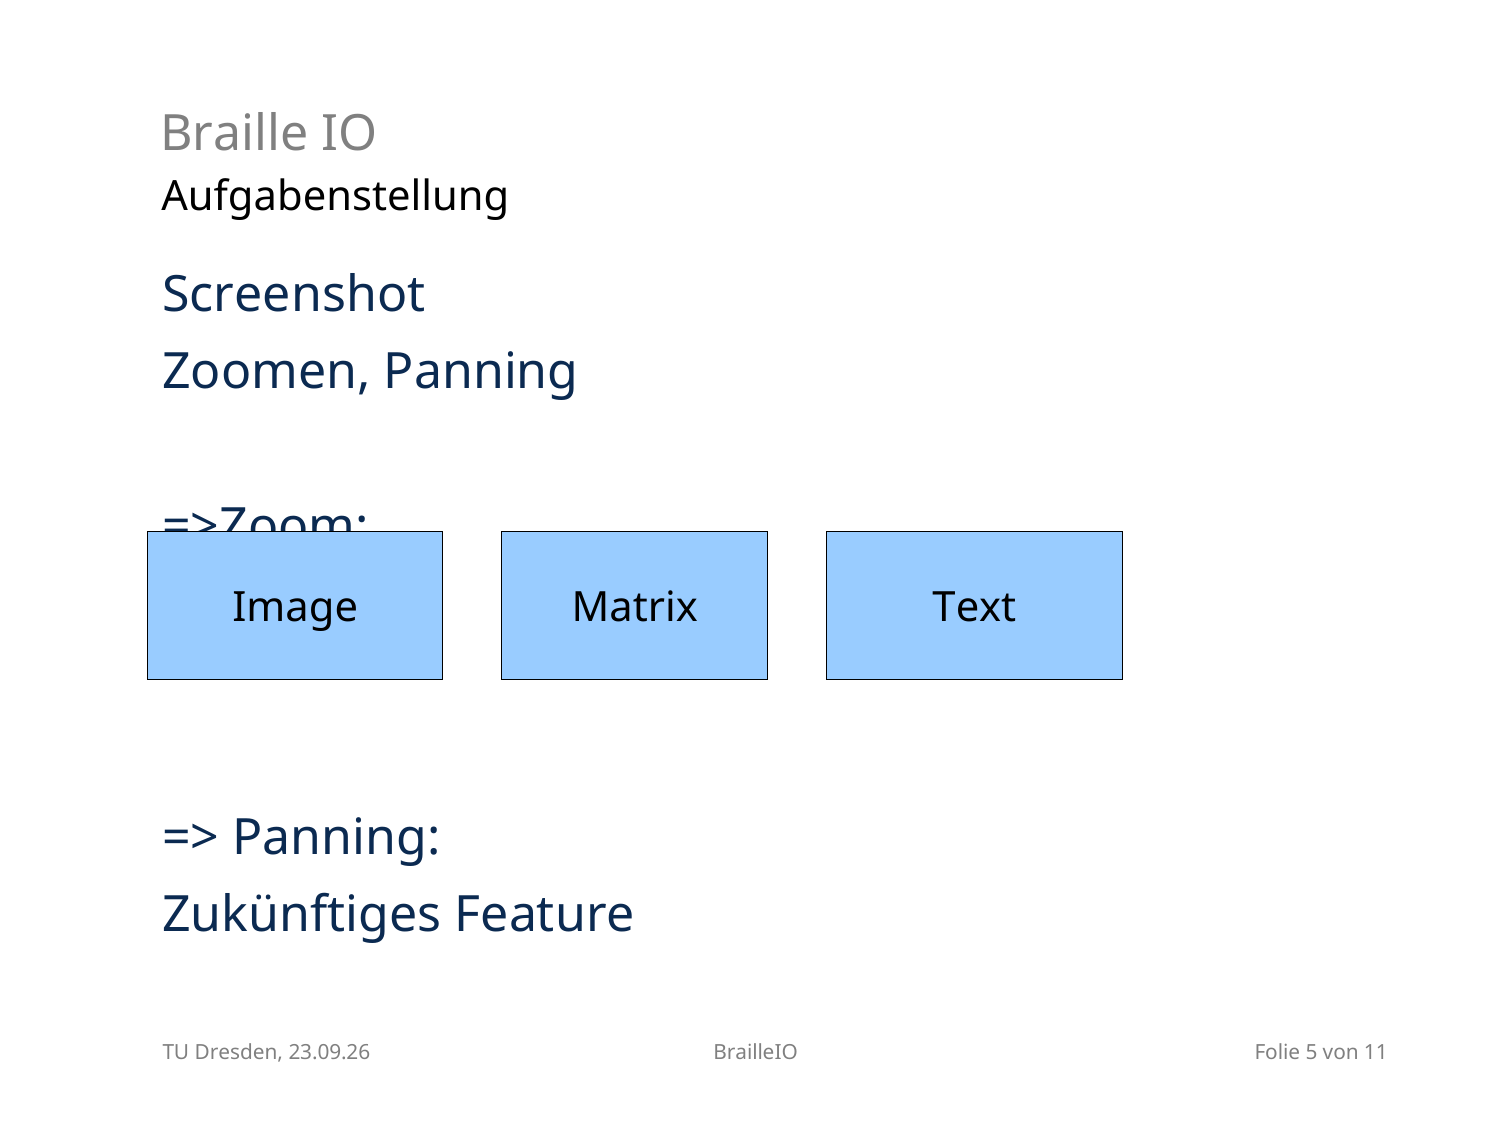

# Braille IO
Aufgabenstellung
Screenshot
Zoomen, Panning
=>Zoom:
=> Panning:
Zukünftiges Feature
Image
Matrix
Text
5